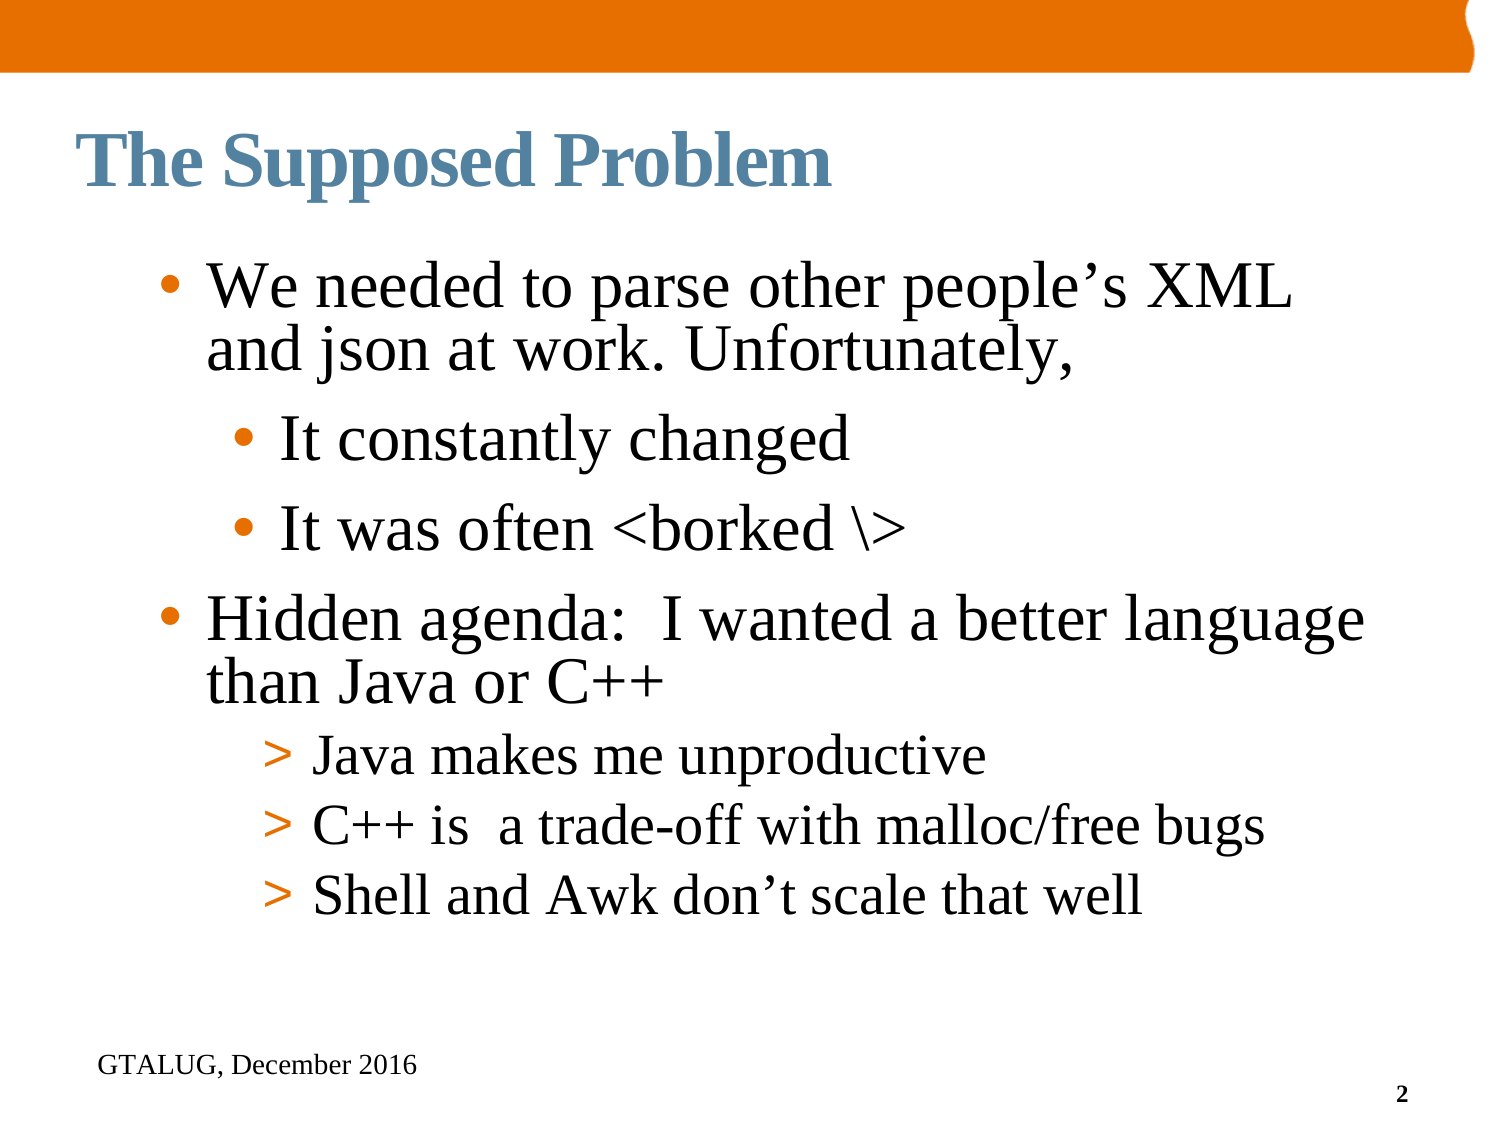

# The Supposed Problem
We needed to parse other people’s XML and json at work. Unfortunately,
It constantly changed
It was often <borked \>
Hidden agenda: I wanted a better language than Java or C++
Java makes me unproductive
C++ is a trade-off with malloc/free bugs
Shell and Awk don’t scale that well